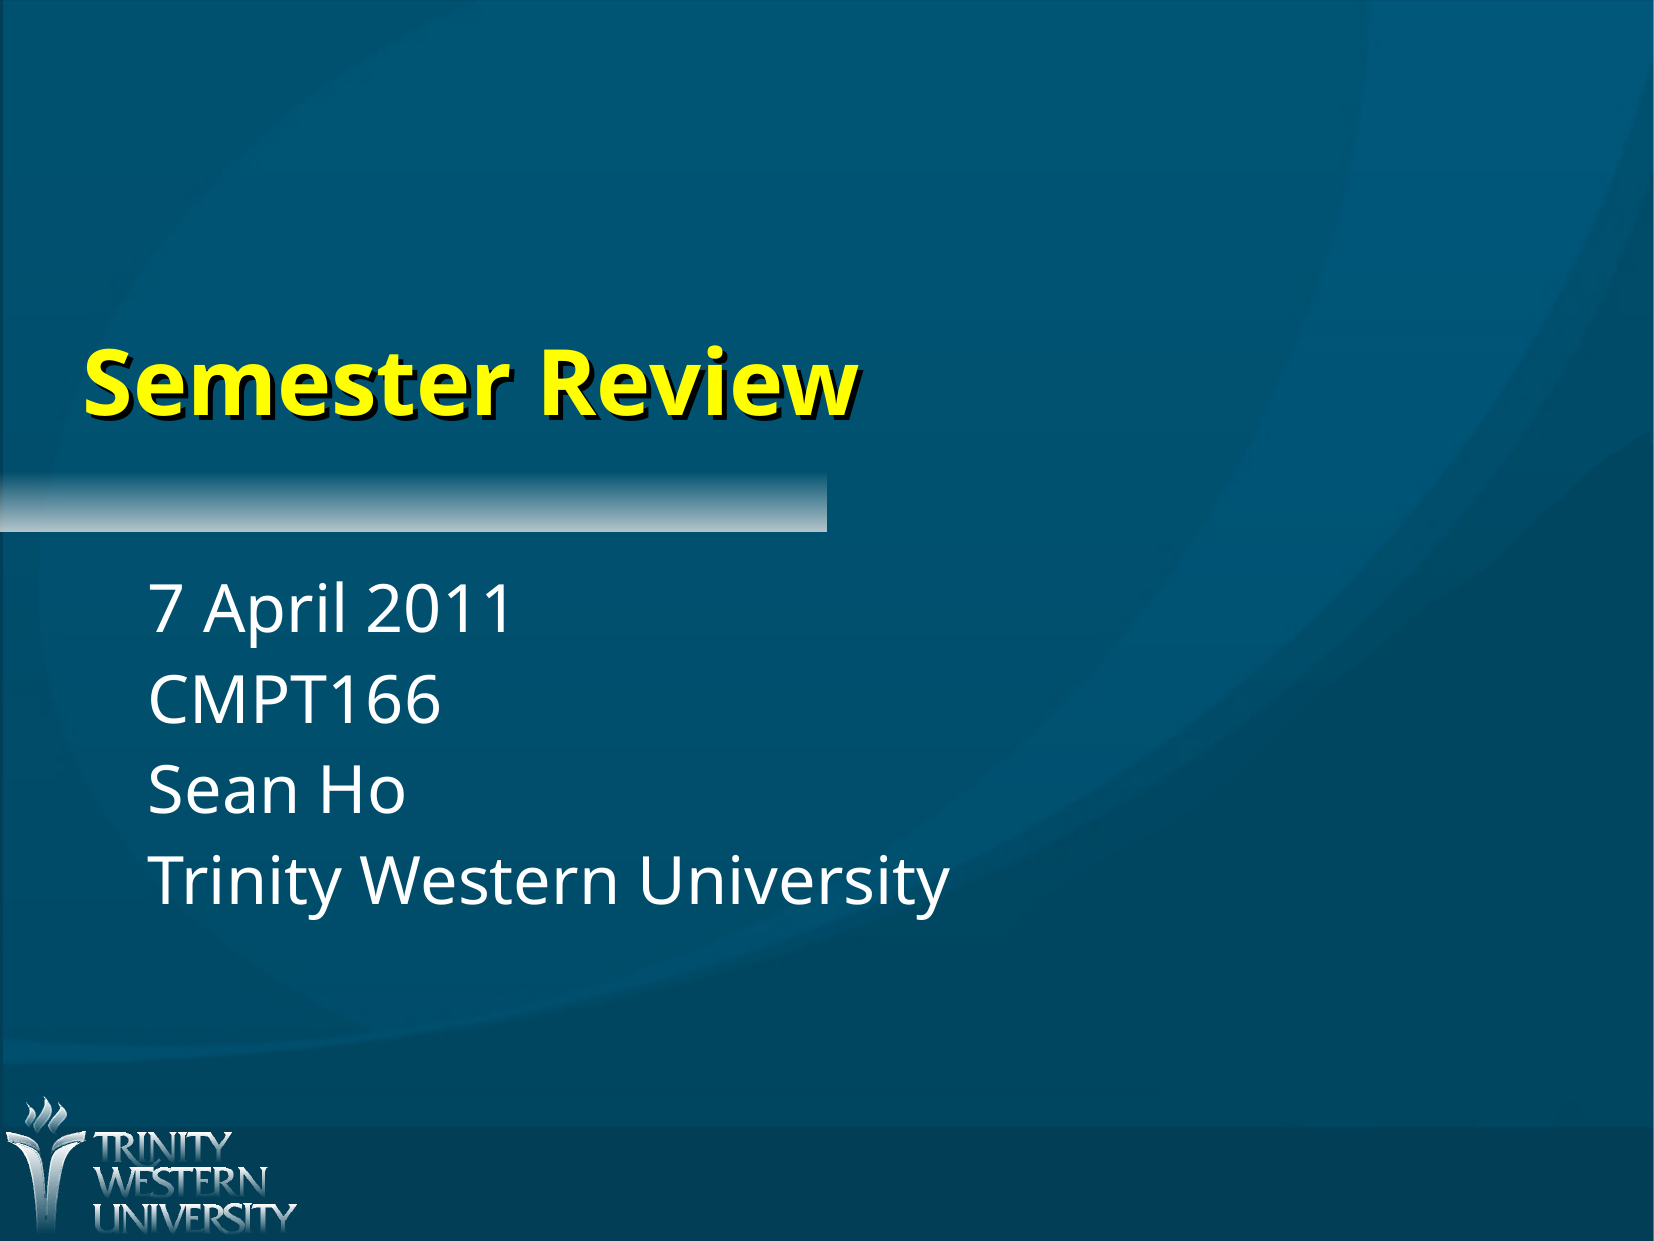

# Semester Review
7 April 2011
CMPT166
Sean Ho
Trinity Western University